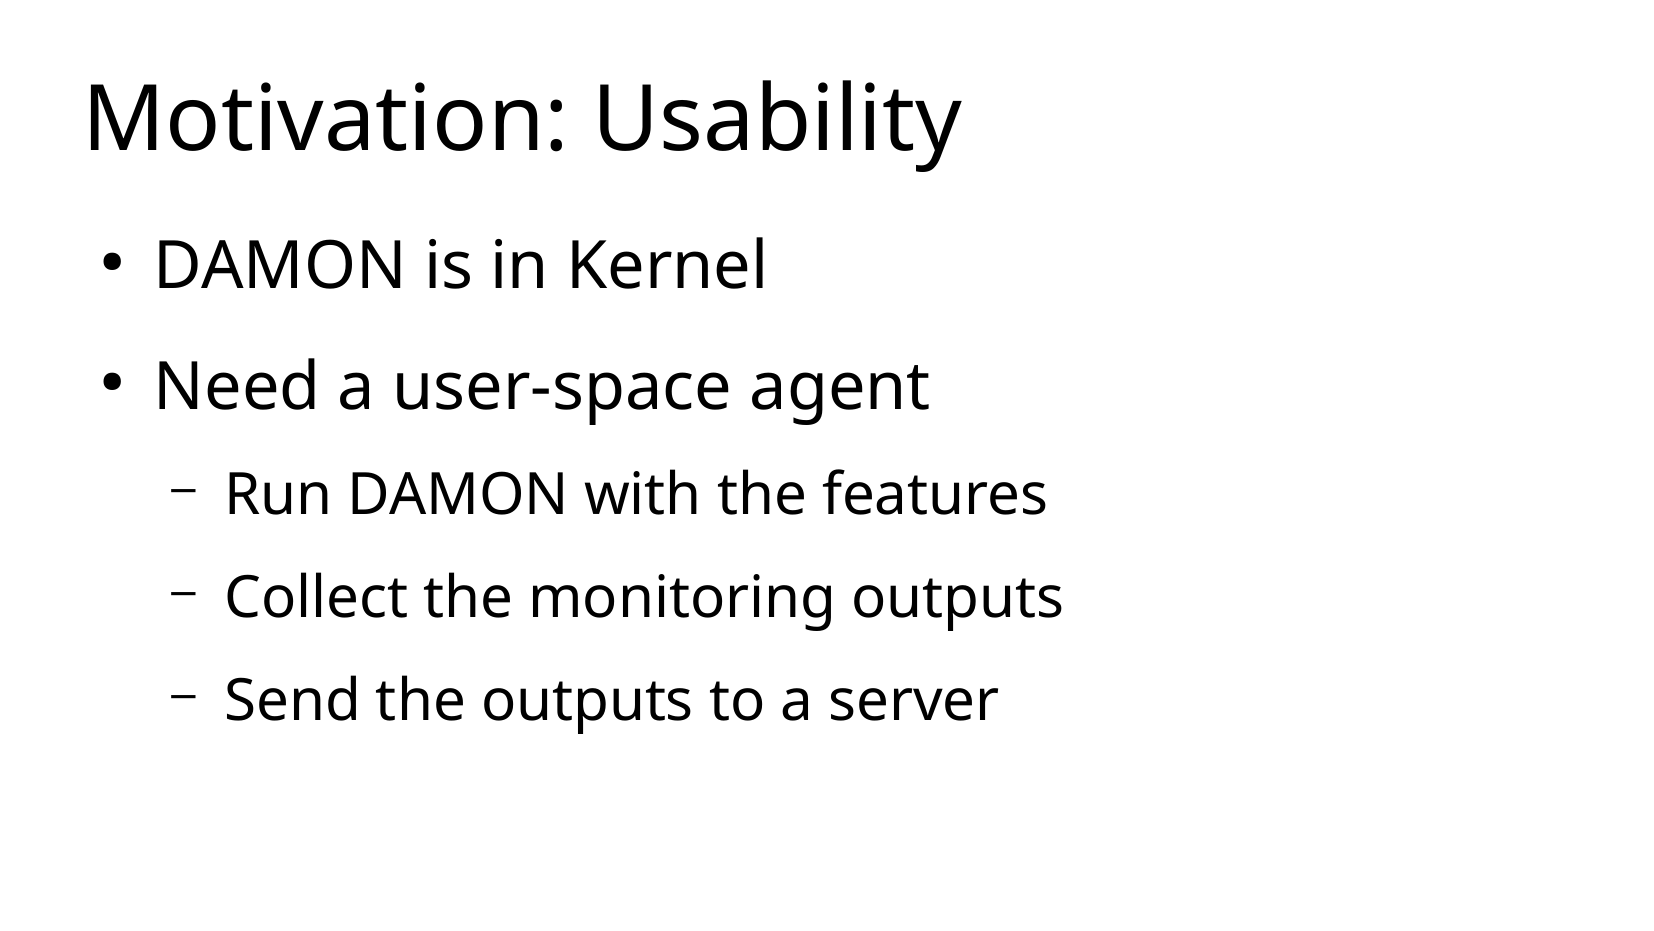

# Motivation: Usability
DAMON is in Kernel
Need a user-space agent
Run DAMON with the features
Collect the monitoring outputs
Send the outputs to a server